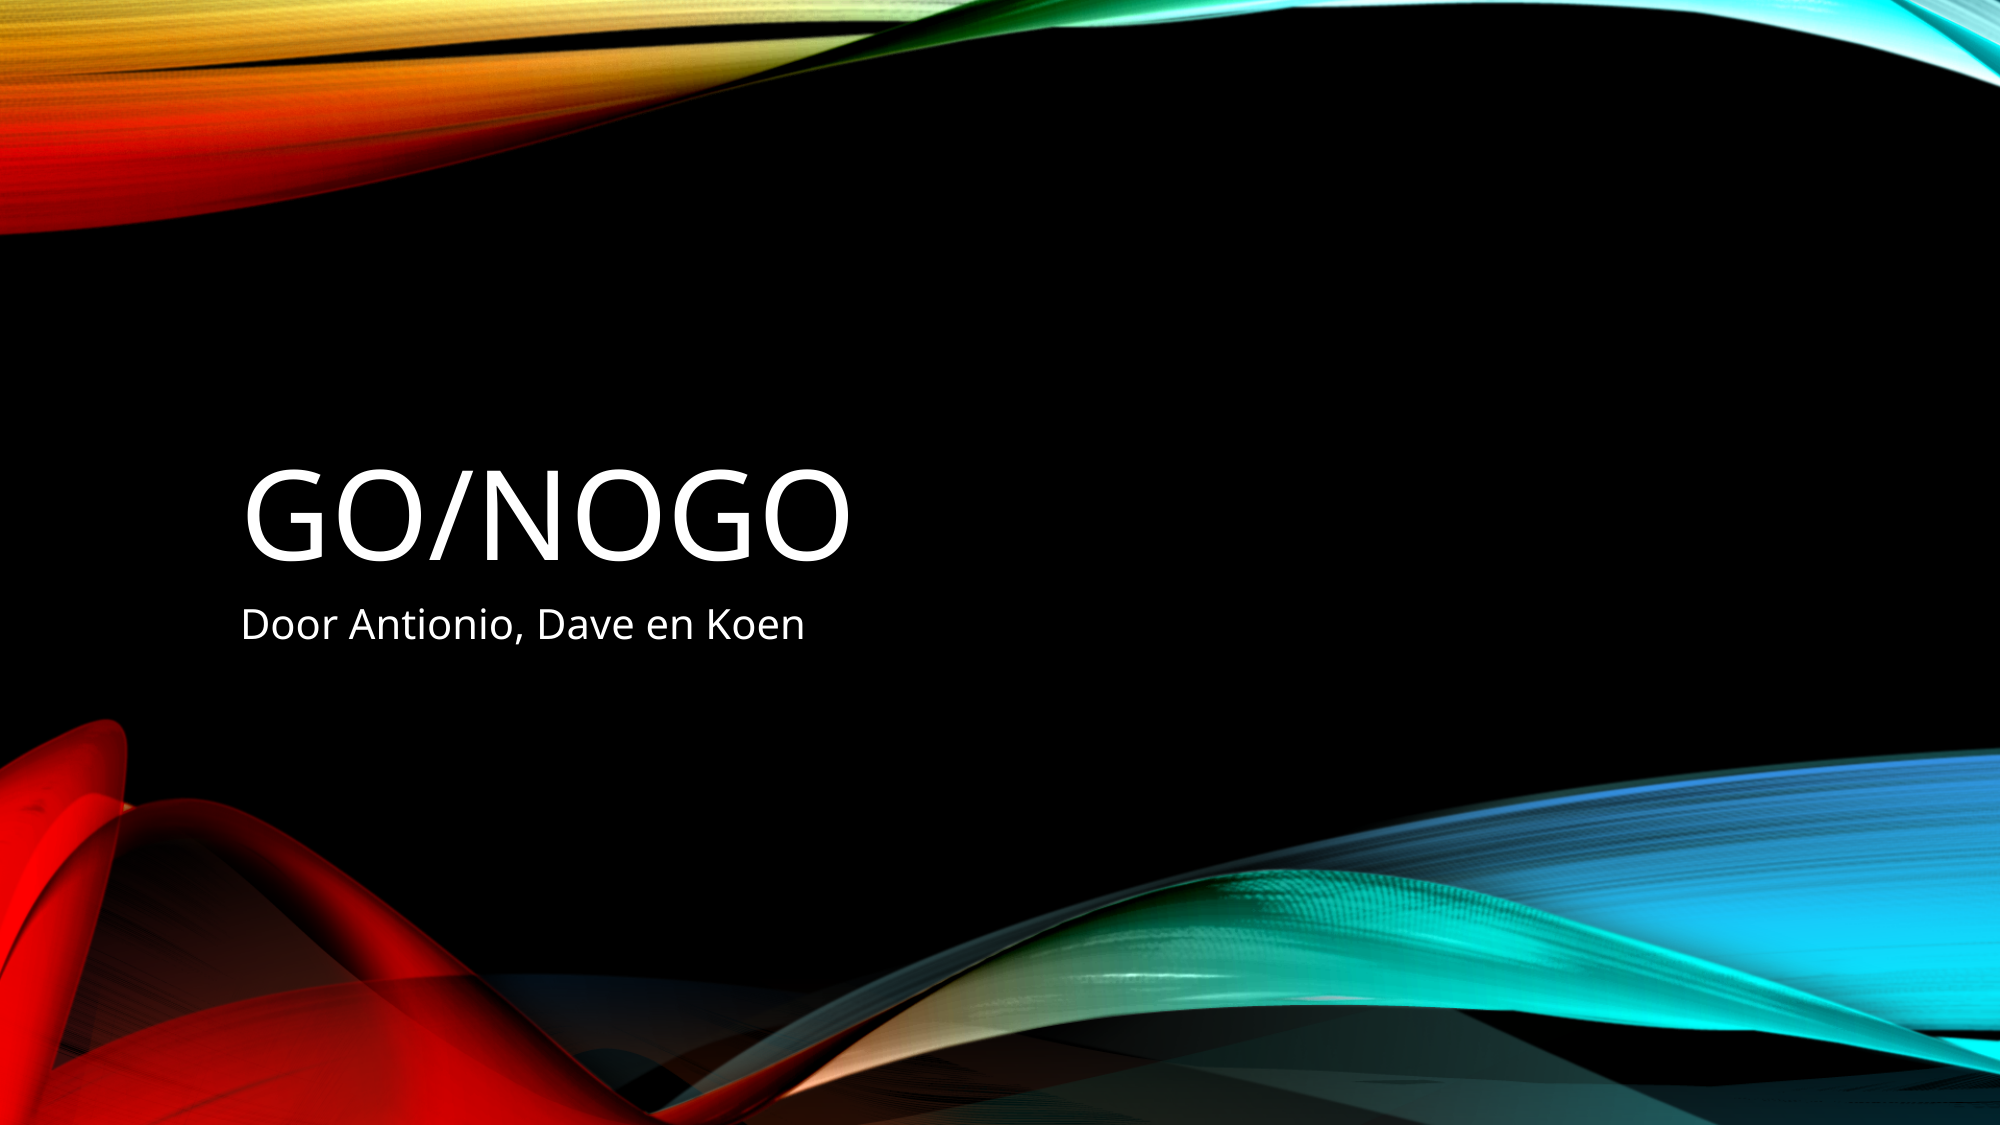

# Go/Nogo
Door Antionio, Dave en Koen